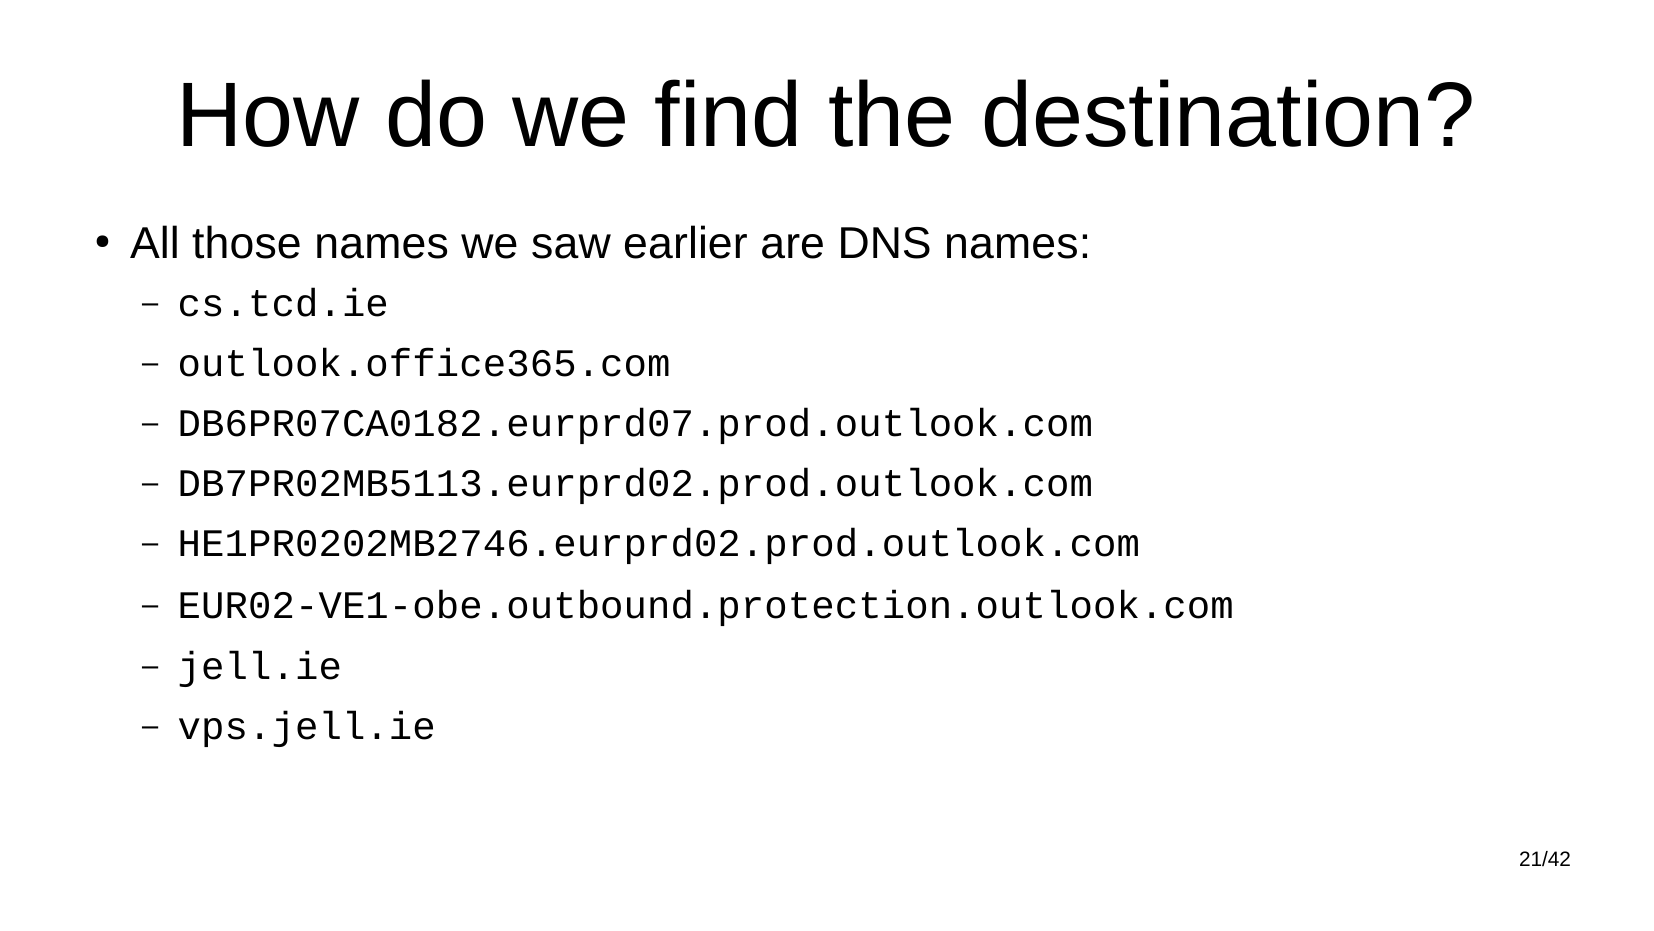

# How do we find the destination?
All those names we saw earlier are DNS names:
cs.tcd.ie
outlook.office365.com
DB6PR07CA0182.eurprd07.prod.outlook.com
DB7PR02MB5113.eurprd02.prod.outlook.com
HE1PR0202MB2746.eurprd02.prod.outlook.com
EUR02-VE1-obe.outbound.protection.outlook.com
jell.ie
vps.jell.ie
21